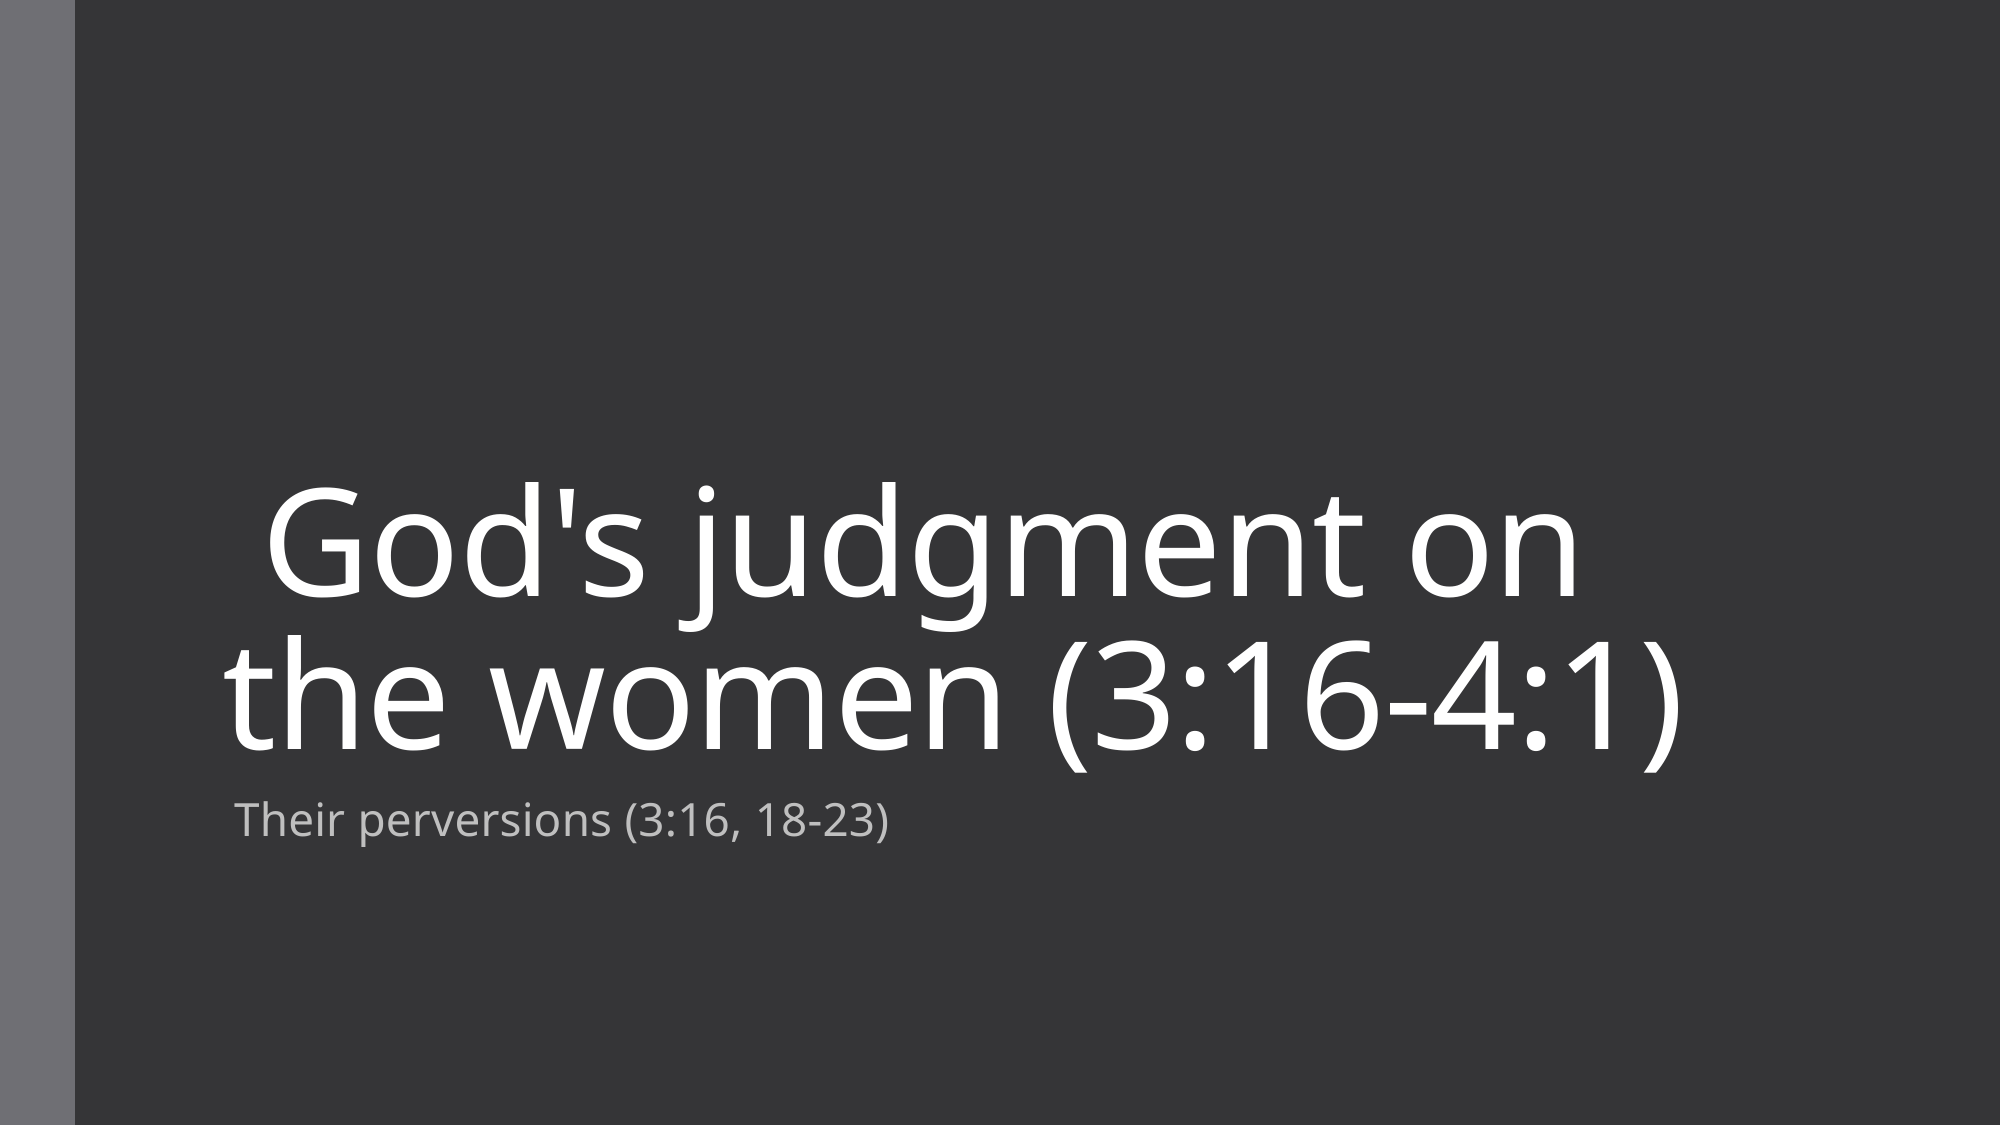

# God's judgment on the women (3:16-4:1)
 Their perversions (3:16, 18-23)